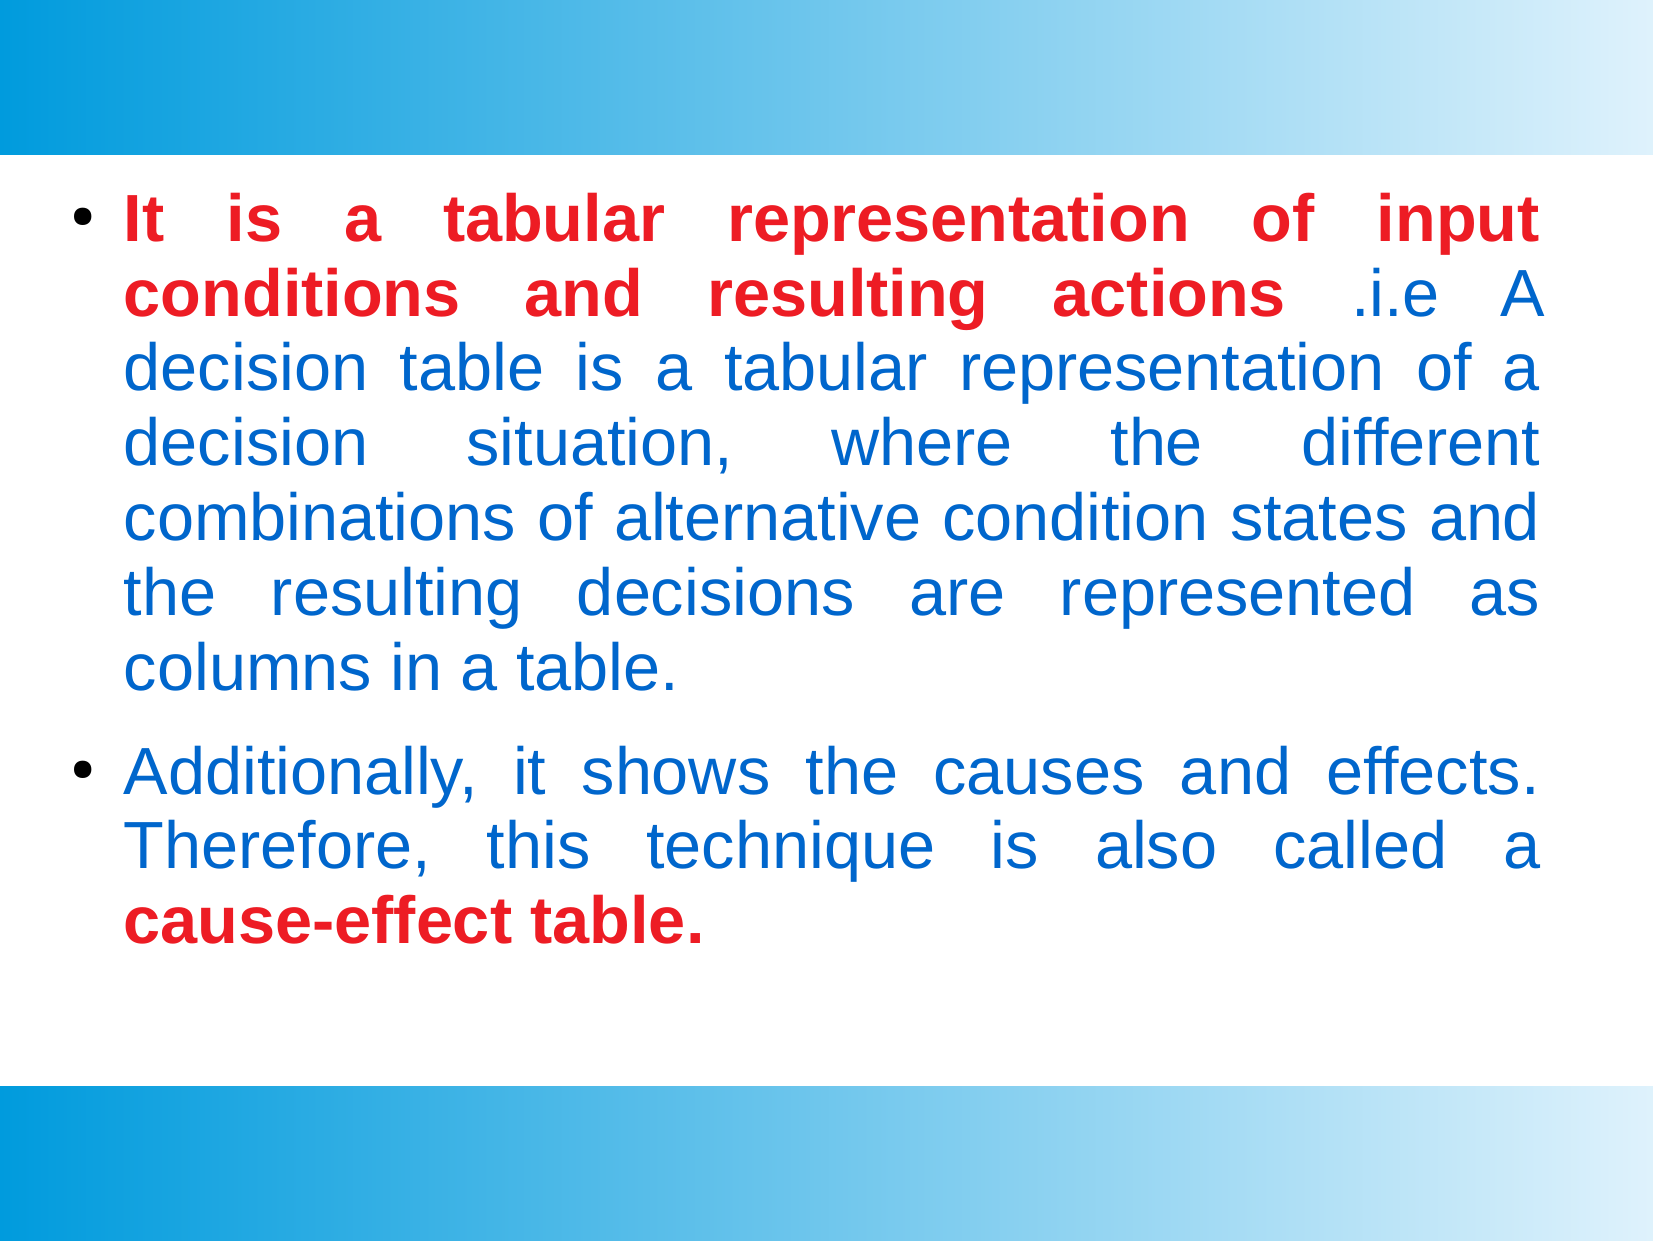

#
It is a tabular representation of input conditions and resulting actions .i.e A decision table is a tabular representation of a decision situation, where the different combinations of alternative condition states and the resulting decisions are represented as columns in a table.
Additionally, it shows the causes and effects. Therefore, this technique is also called a cause-effect table.